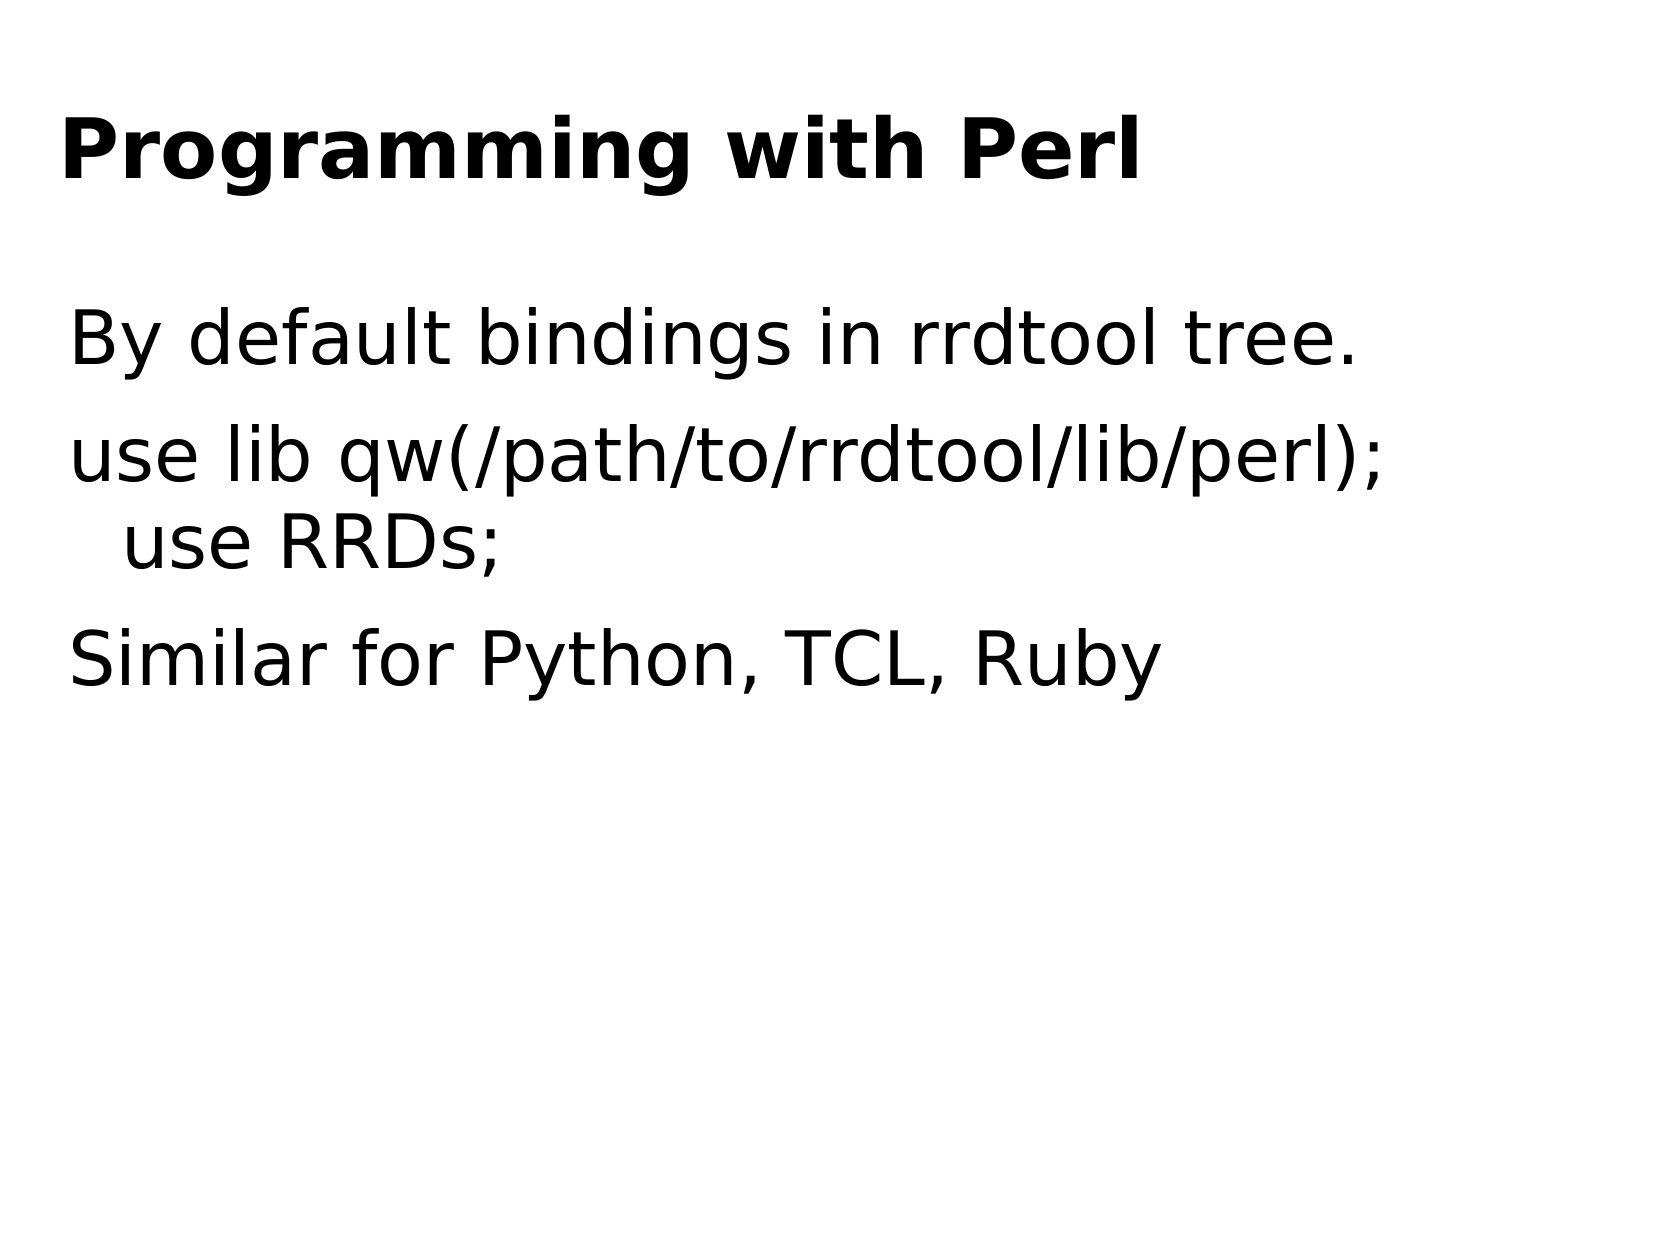

# Programming with Perl
By default bindings in rrdtool tree.
use lib qw(/path/to/rrdtool/lib/perl);
use RRDs;
Similar for Python, TCL, Ruby